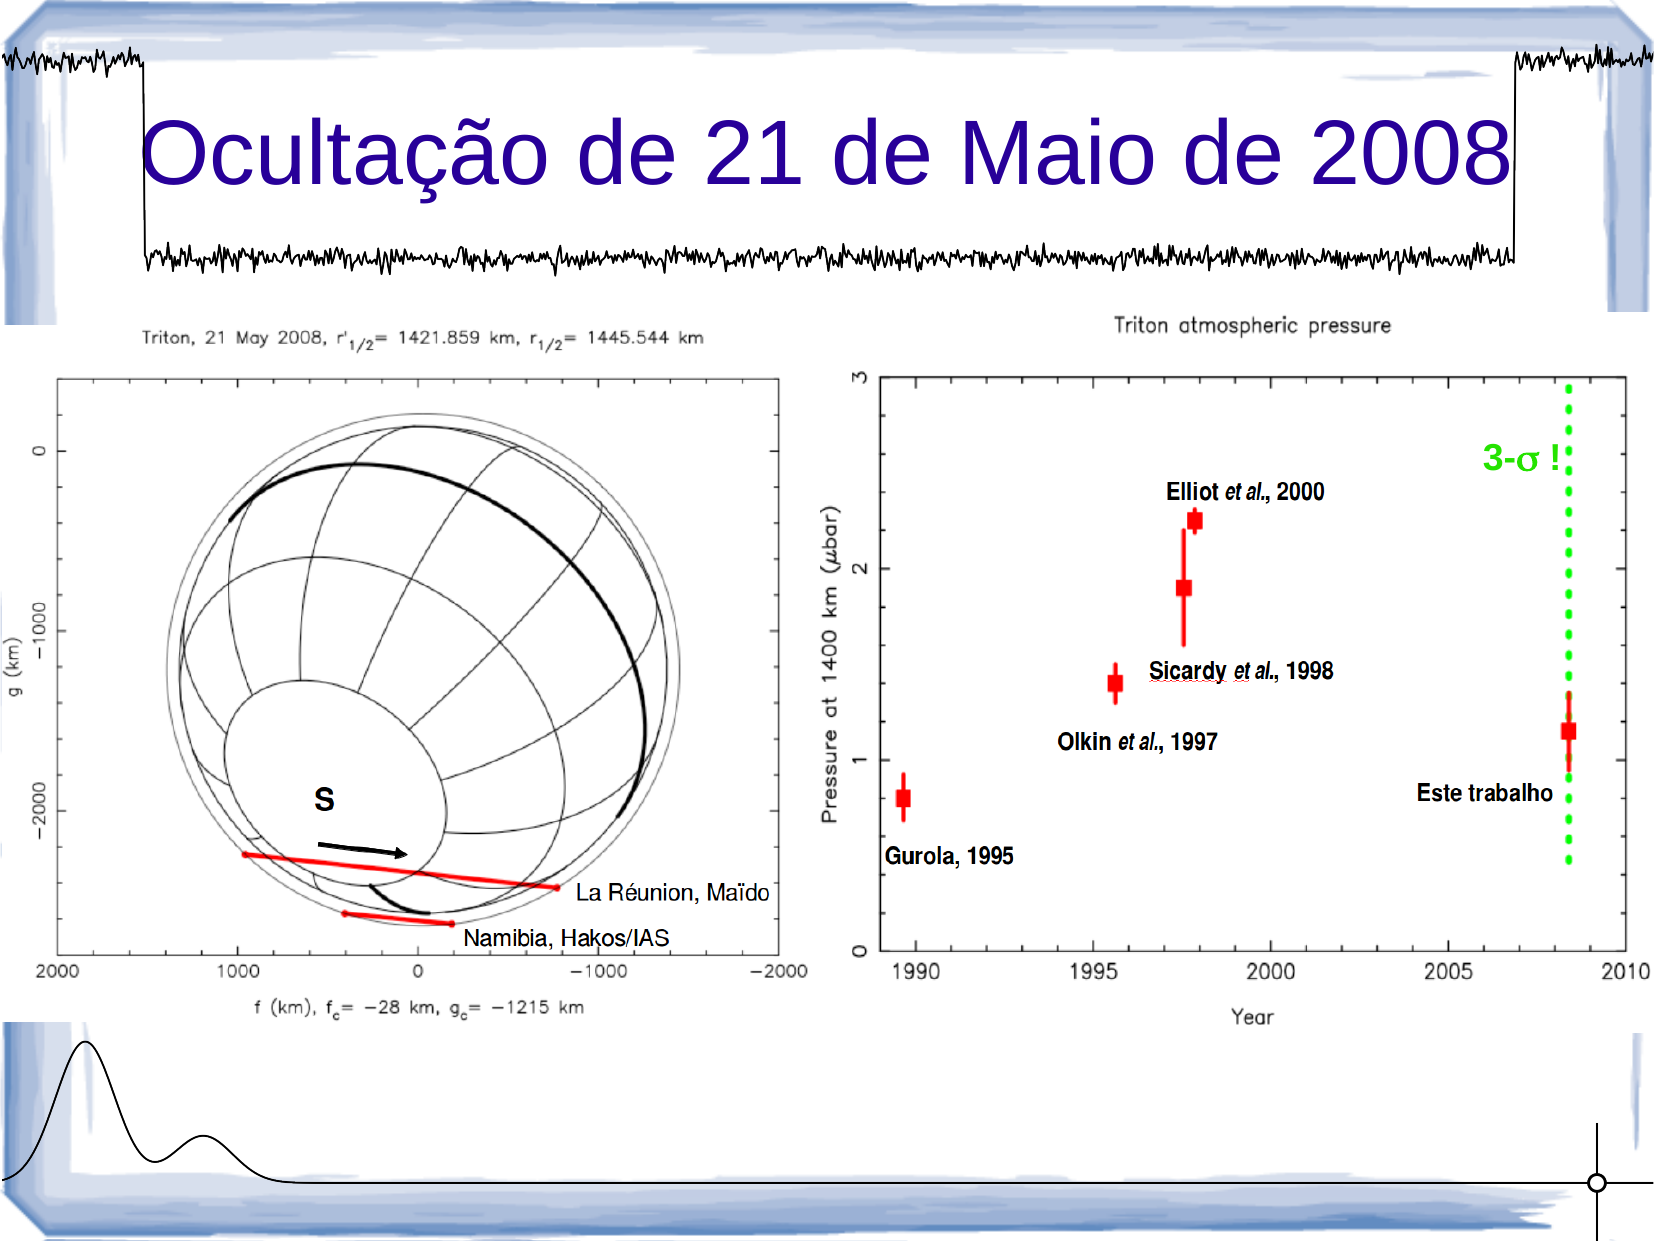

# Ocultação de 21 de Maio de 2008
3- !